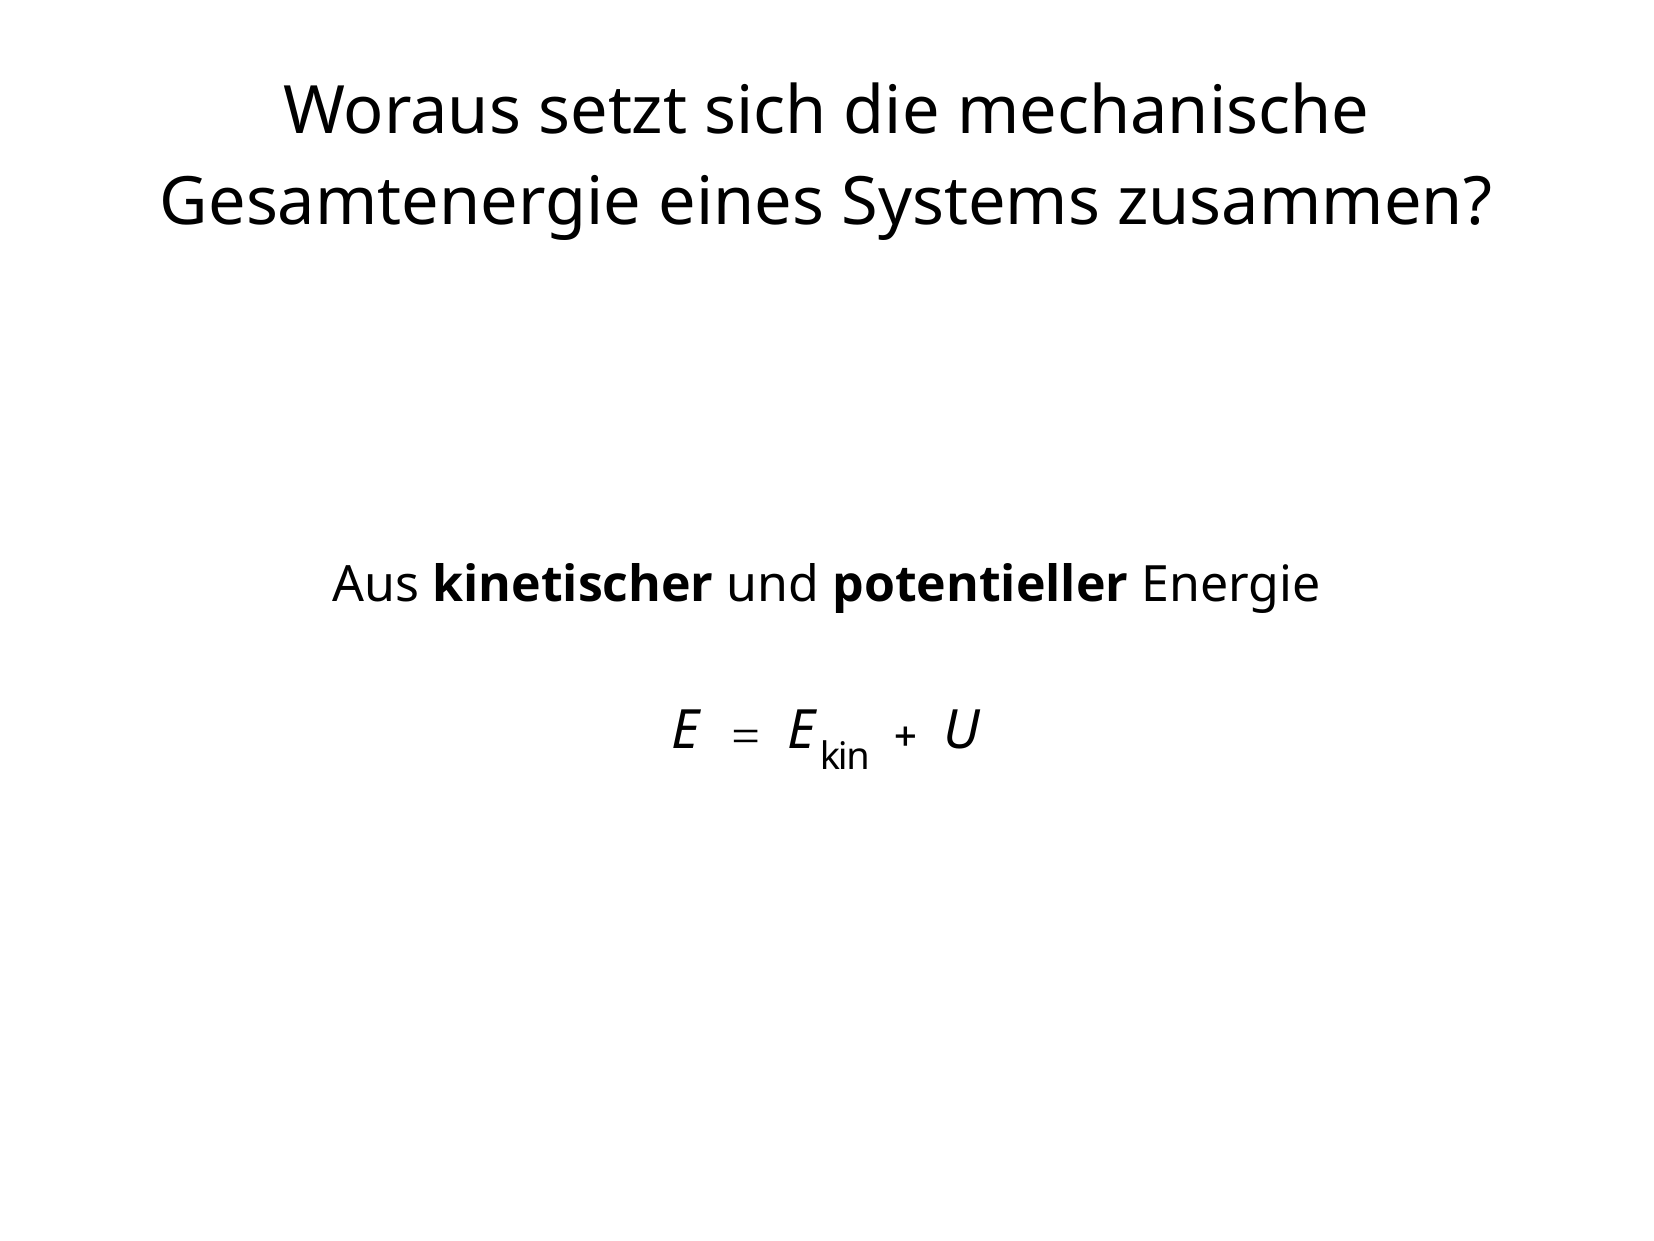

# Woraus setzt sich die mechanische Gesamtenergie eines Systems zusammen?
Aus kinetischer und potentieller Energie